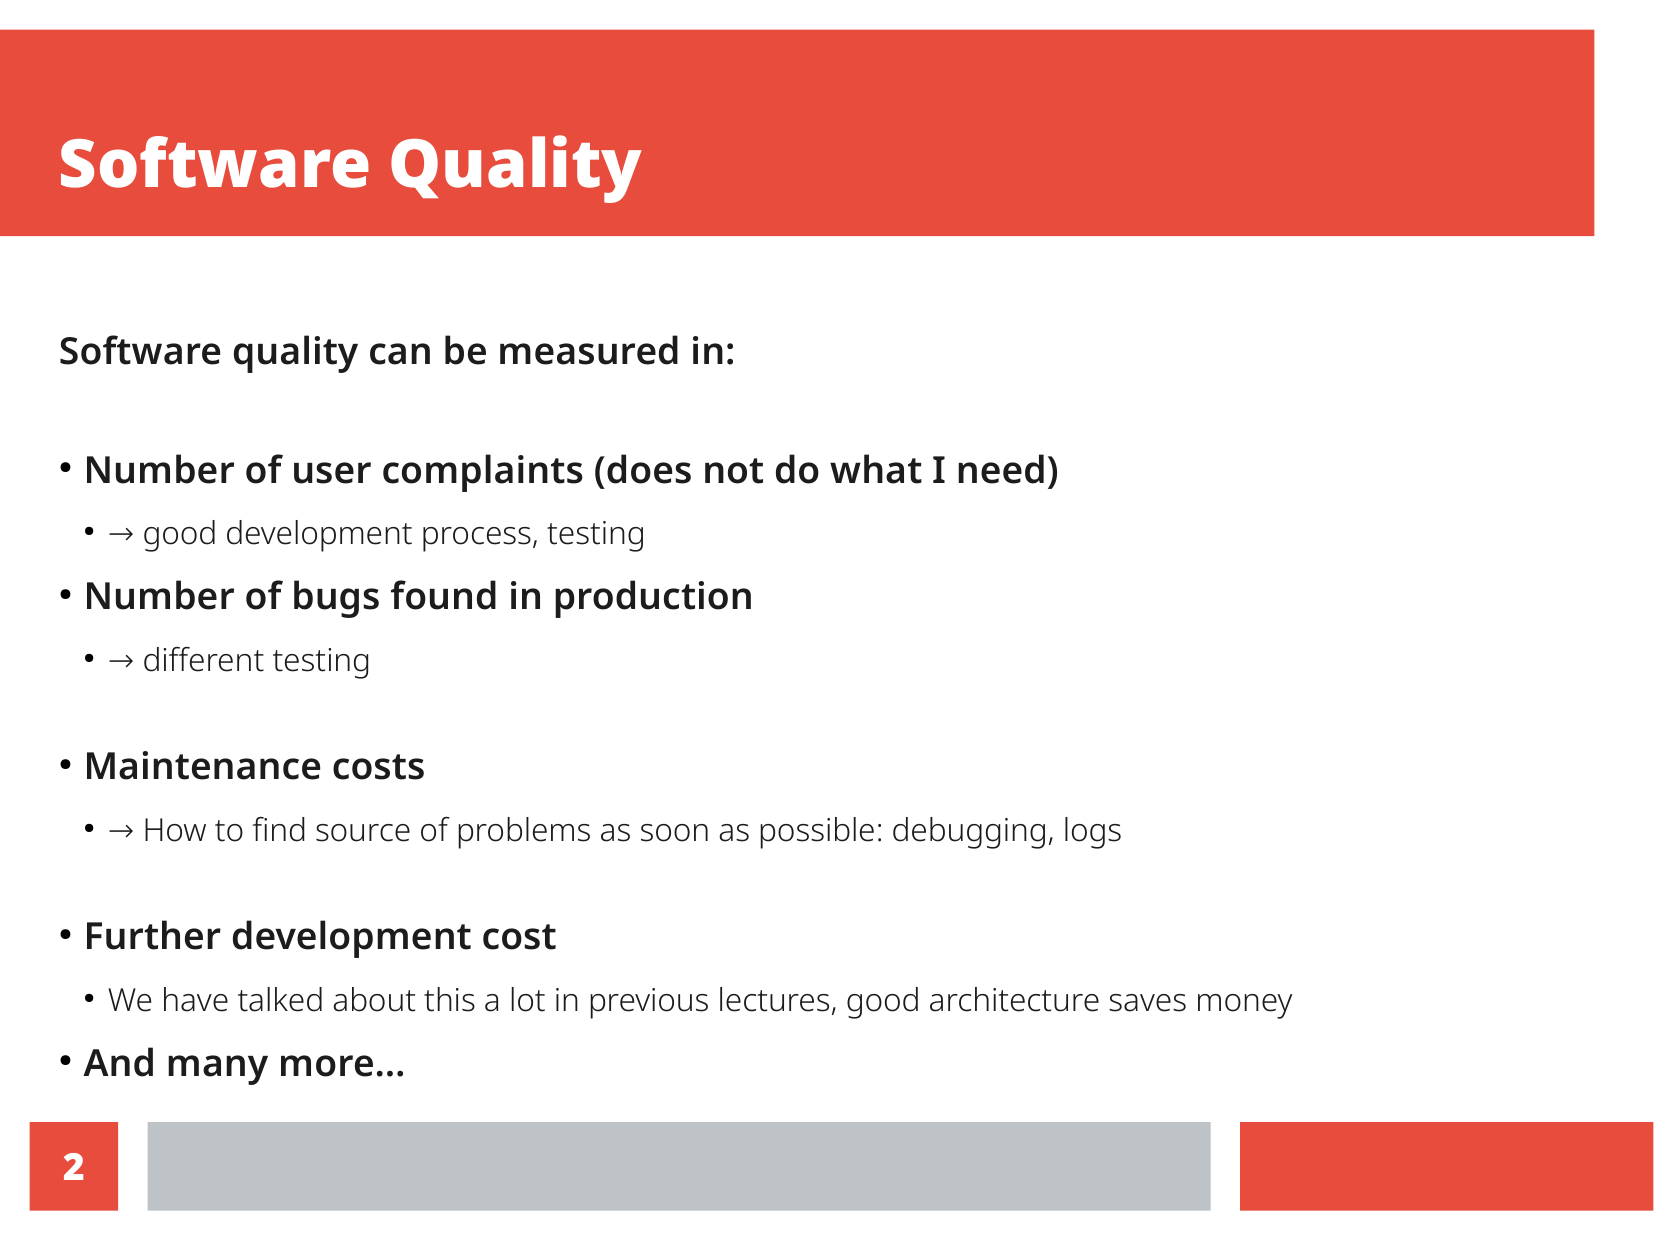

# Software Quality
Software quality can be measured in:
Number of user complaints (does not do what I need)
→ good development process, testing
Number of bugs found in production
→ different testing
Maintenance costs
→ How to find source of problems as soon as possible: debugging, logs
Further development cost
We have talked about this a lot in previous lectures, good architecture saves money
And many more…
2